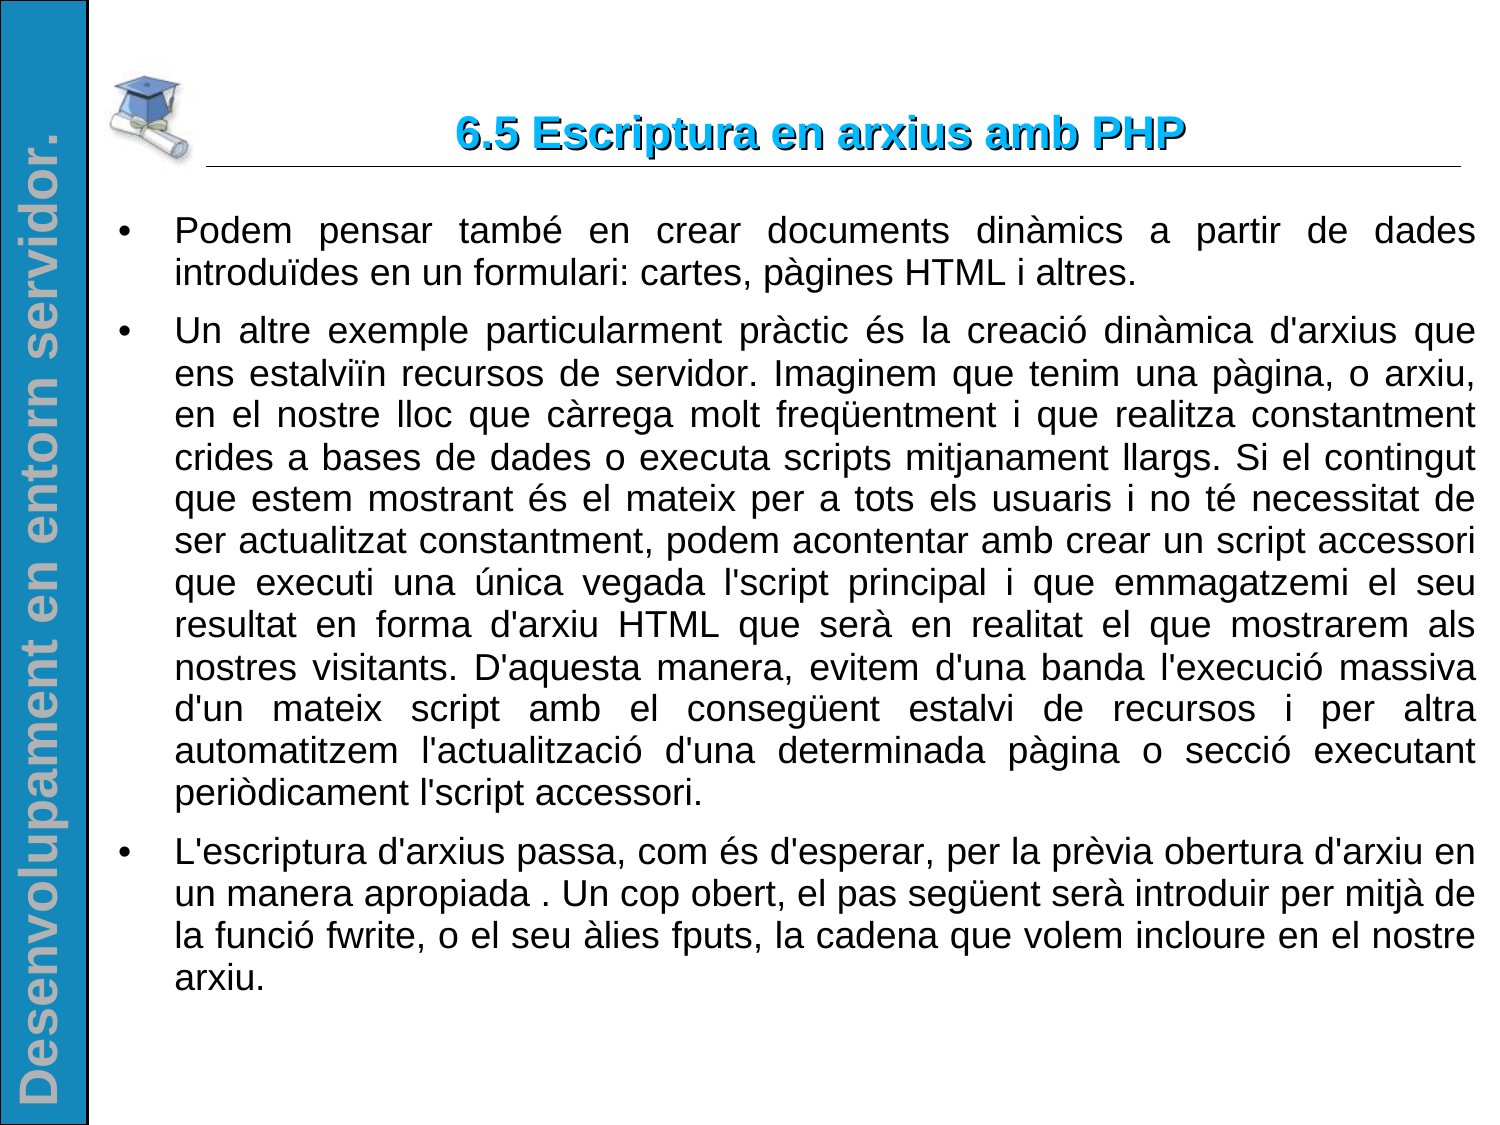

# 6.5 Escriptura en arxius amb PHP
Podem pensar també en crear documents dinàmics a partir de dades introduïdes en un formulari: cartes, pàgines HTML i altres.
Un altre exemple particularment pràctic és la creació dinàmica d'arxius que ens estalviïn recursos de servidor. Imaginem que tenim una pàgina, o arxiu, en el nostre lloc que càrrega molt freqüentment i que realitza constantment crides a bases de dades o executa scripts mitjanament llargs. Si el contingut que estem mostrant és el mateix per a tots els usuaris i no té necessitat de ser actualitzat constantment, podem acontentar amb crear un script accessori que executi una única vegada l'script principal i que emmagatzemi el seu resultat en forma d'arxiu HTML que serà en realitat el que mostrarem als nostres visitants. D'aquesta manera, evitem d'una banda l'execució massiva d'un mateix script amb el consegüent estalvi de recursos i per altra automatitzem l'actualització d'una determinada pàgina o secció executant periòdicament l'script accessori.
L'escriptura d'arxius passa, com és d'esperar, per la prèvia obertura d'arxiu en un manera apropiada . Un cop obert, el pas següent serà introduir per mitjà de la funció fwrite, o el seu àlies fputs, la cadena que volem incloure en el nostre arxiu.